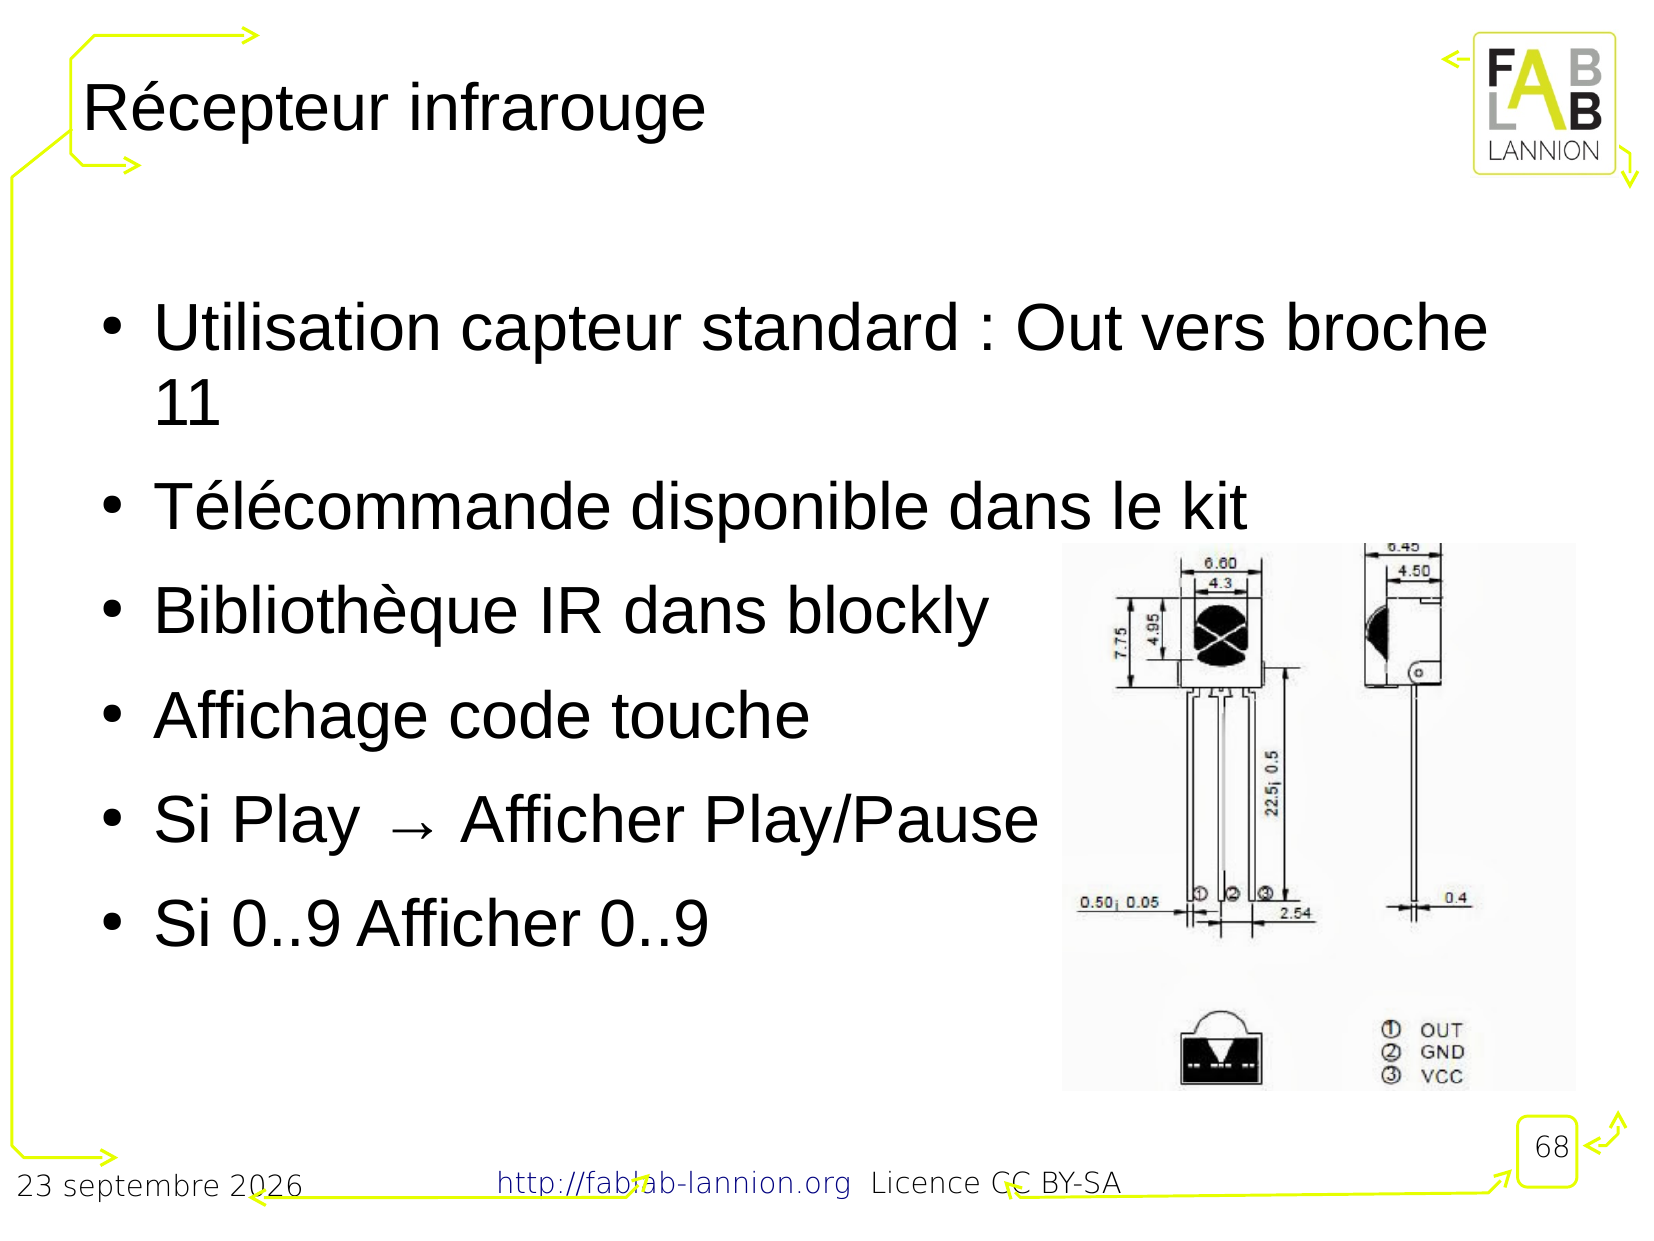

# Récepteur infrarouge
Utilisation capteur standard : Out vers broche 11
Télécommande disponible dans le kit
Bibliothèque IR dans blockly
Affichage code touche
Si Play → Afficher Play/Pause
Si 0..9 Afficher 0..9
68